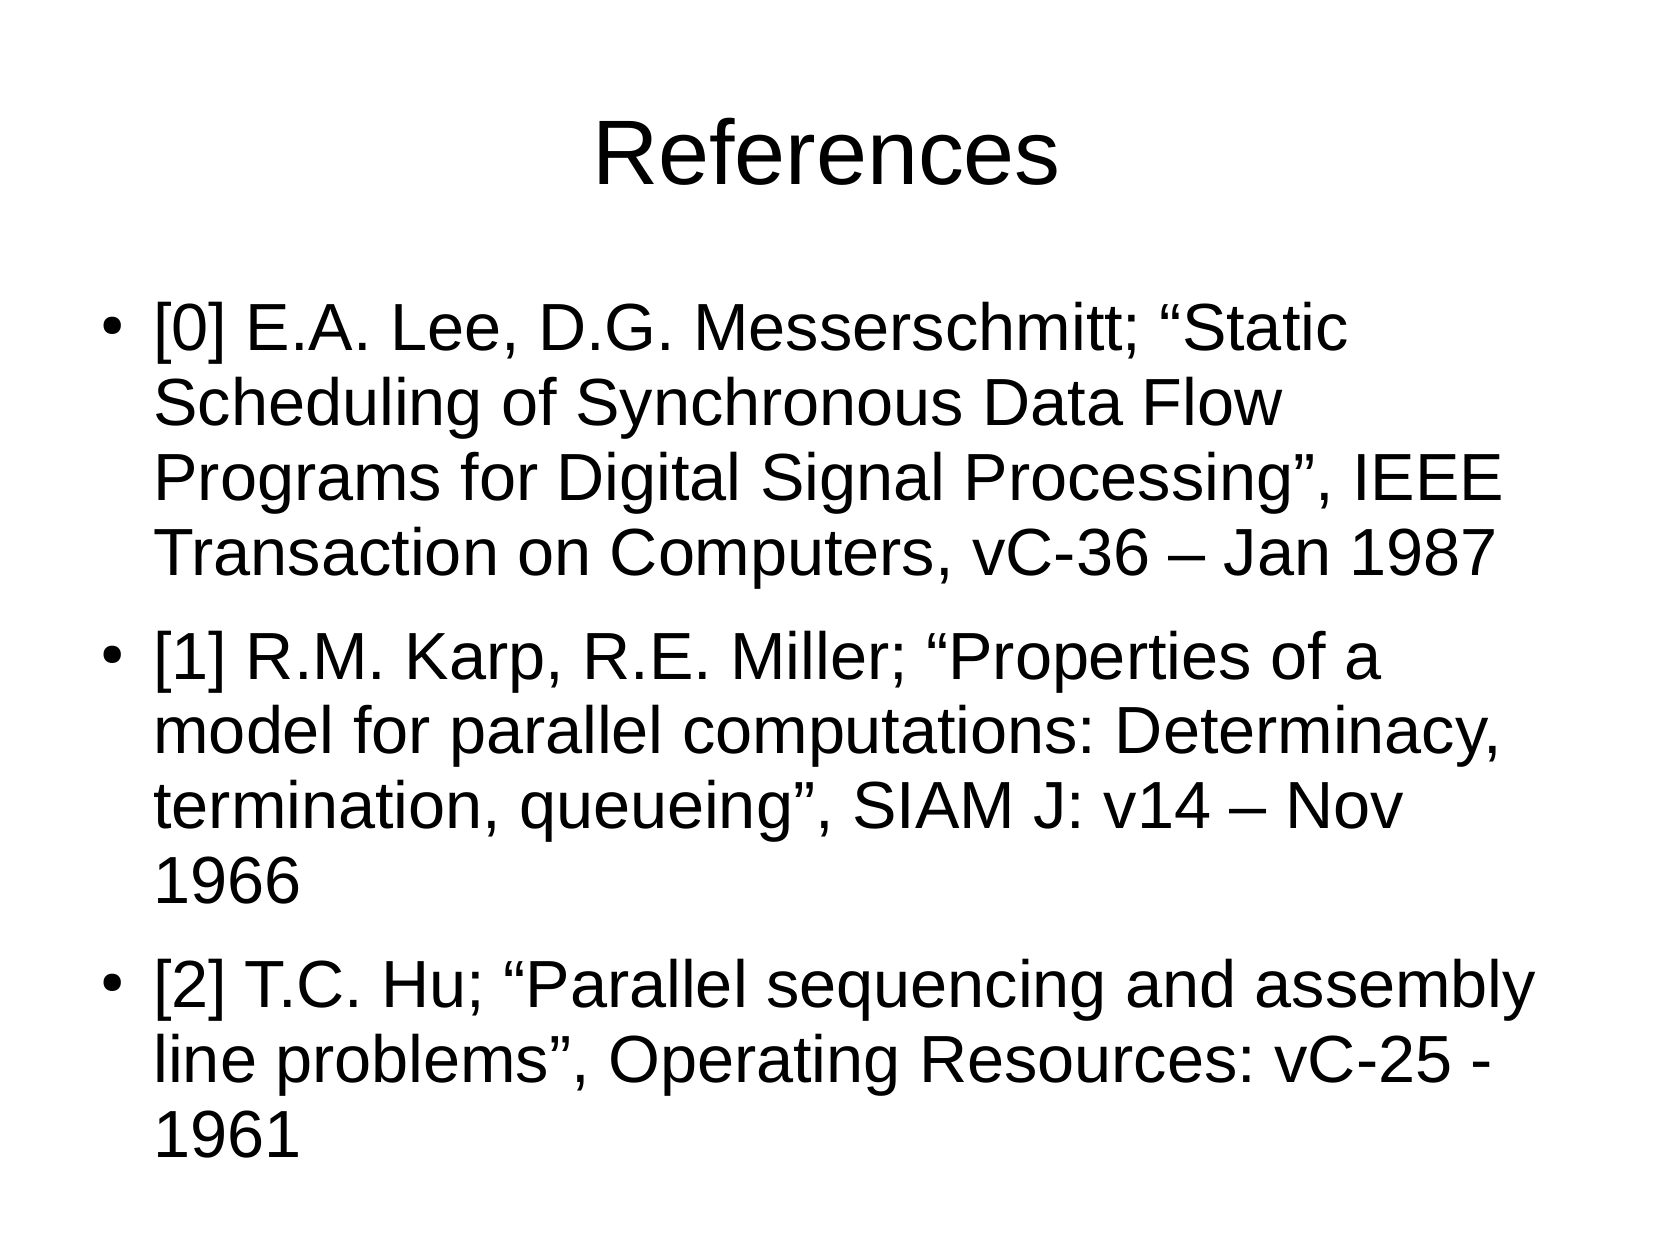

# References
[0] E.A. Lee, D.G. Messerschmitt; “Static Scheduling of Synchronous Data Flow Programs for Digital Signal Processing”, IEEE Transaction on Computers, vC-36 – Jan 1987
[1] R.M. Karp, R.E. Miller; “Properties of a model for parallel computations: Determinacy, termination, queueing”, SIAM J: v14 – Nov 1966
[2] T.C. Hu; “Parallel sequencing and assembly line problems”, Operating Resources: vC-25 - 1961